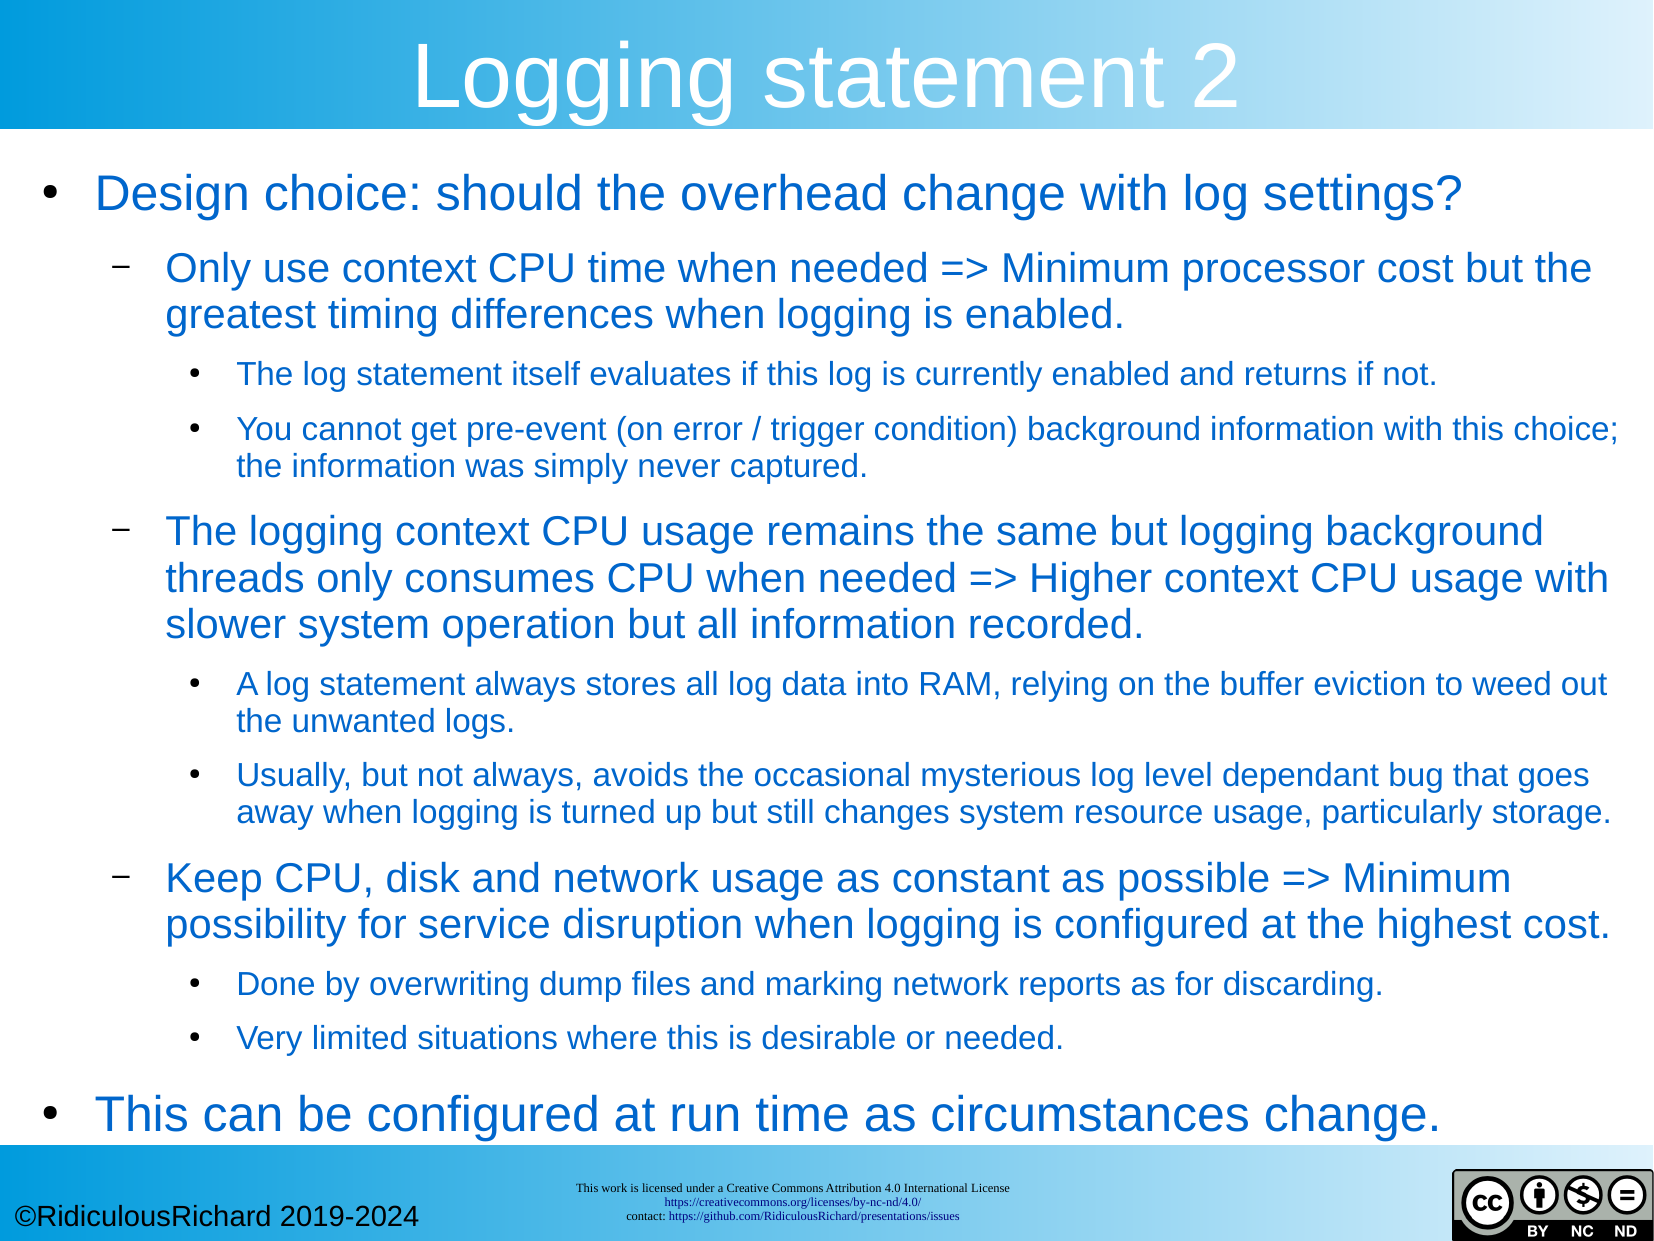

# Logging statement 2
Design choice: should the overhead change with log settings?
Only use context CPU time when needed => Minimum processor cost but the greatest timing differences when logging is enabled.
The log statement itself evaluates if this log is currently enabled and returns if not.
You cannot get pre-event (on error / trigger condition) background information with this choice; the information was simply never captured.
The logging context CPU usage remains the same but logging background threads only consumes CPU when needed => Higher context CPU usage with slower system operation but all information recorded.
A log statement always stores all log data into RAM, relying on the buffer eviction to weed out the unwanted logs.
Usually, but not always, avoids the occasional mysterious log level dependant bug that goes away when logging is turned up but still changes system resource usage, particularly storage.
Keep CPU, disk and network usage as constant as possible => Minimum possibility for service disruption when logging is configured at the highest cost.
Done by overwriting dump files and marking network reports as for discarding.
Very limited situations where this is desirable or needed.
This can be configured at run time as circumstances change.